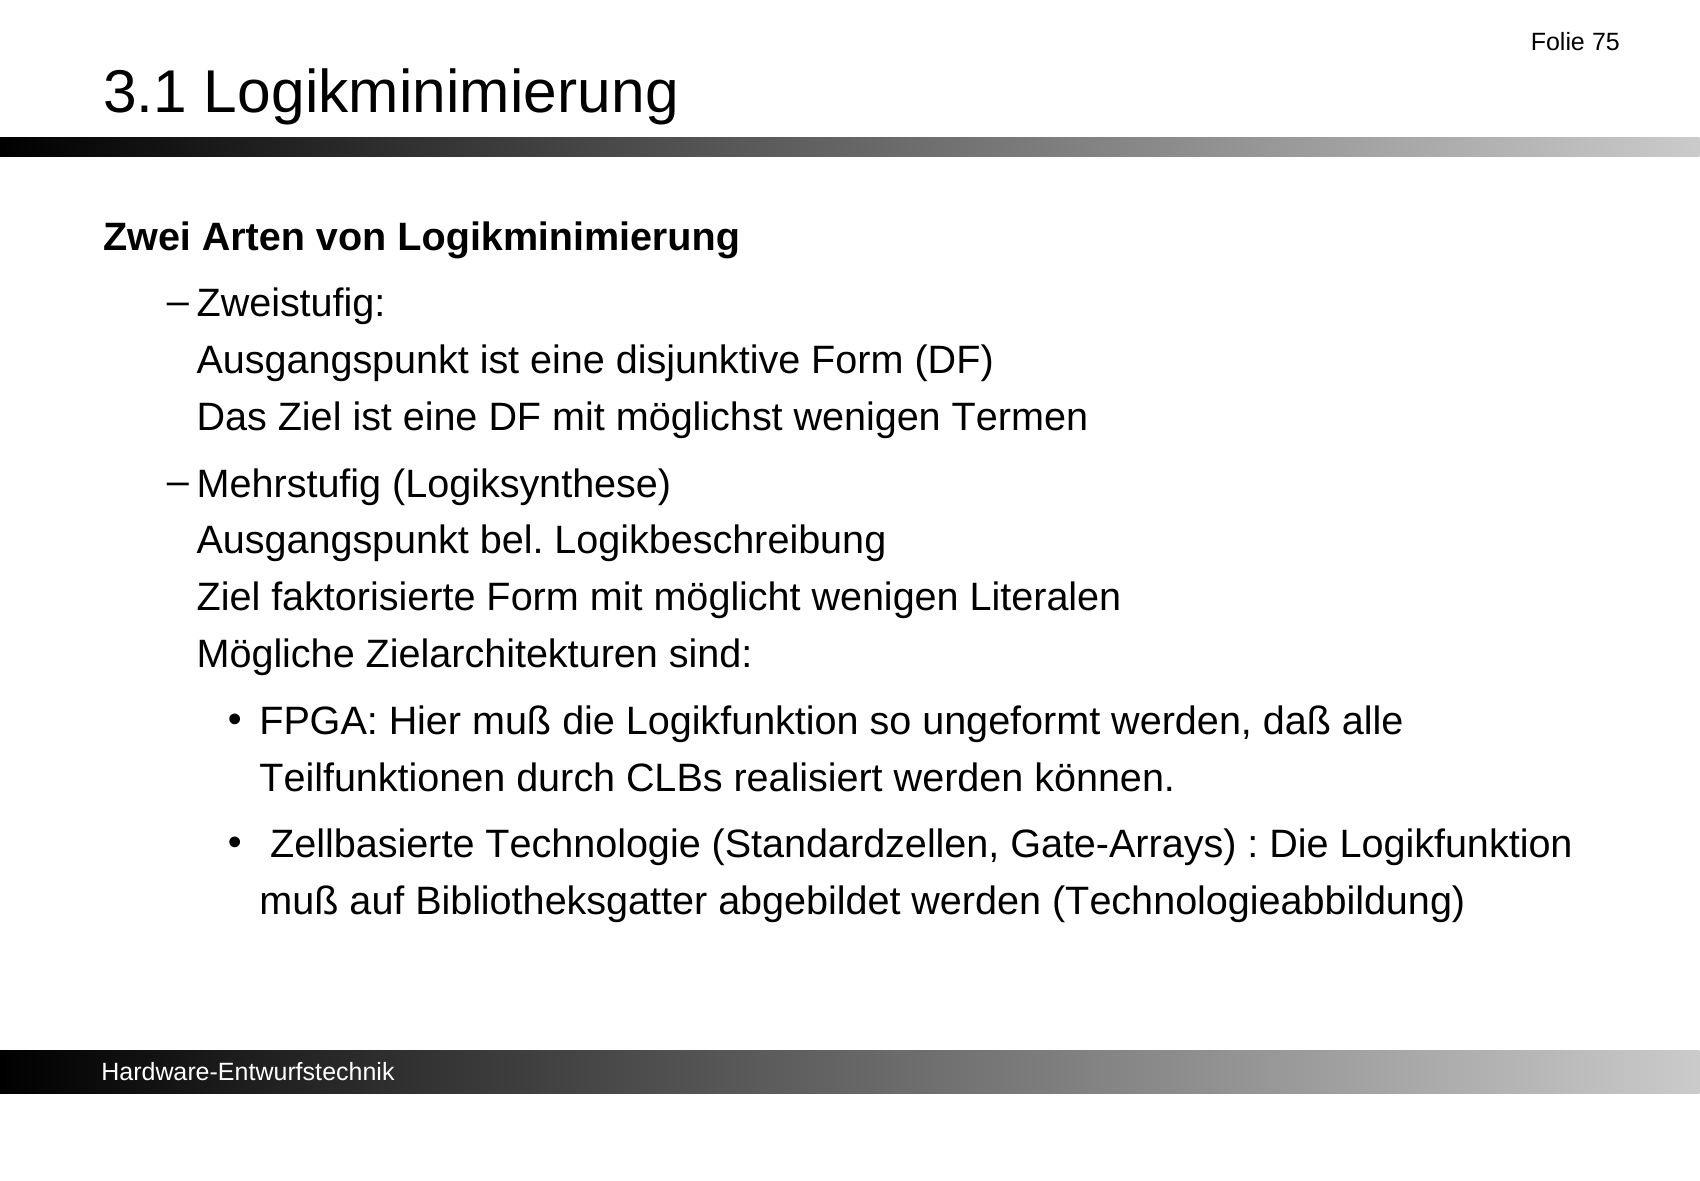

# 3.1 Logikminimierung
Zwei Arten von Logikminimierung
Zweistufig:
Ausgangspunkt ist eine disjunktive Form (DF)
Das Ziel ist eine DF mit möglichst wenigen Termen
Mehrstufig (Logiksynthese)
Ausgangspunkt bel. Logikbeschreibung
Ziel faktorisierte Form mit möglicht wenigen Literalen
Mögliche Zielarchitekturen sind:
FPGA: Hier muß die Logikfunktion so ungeformt werden, daß alle Teilfunktionen durch CLBs realisiert werden können.
 Zellbasierte Technologie (Standardzellen, Gate-Arrays) : Die Logikfunktion muß auf Bibliotheksgatter abgebildet werden (Technologieabbildung)